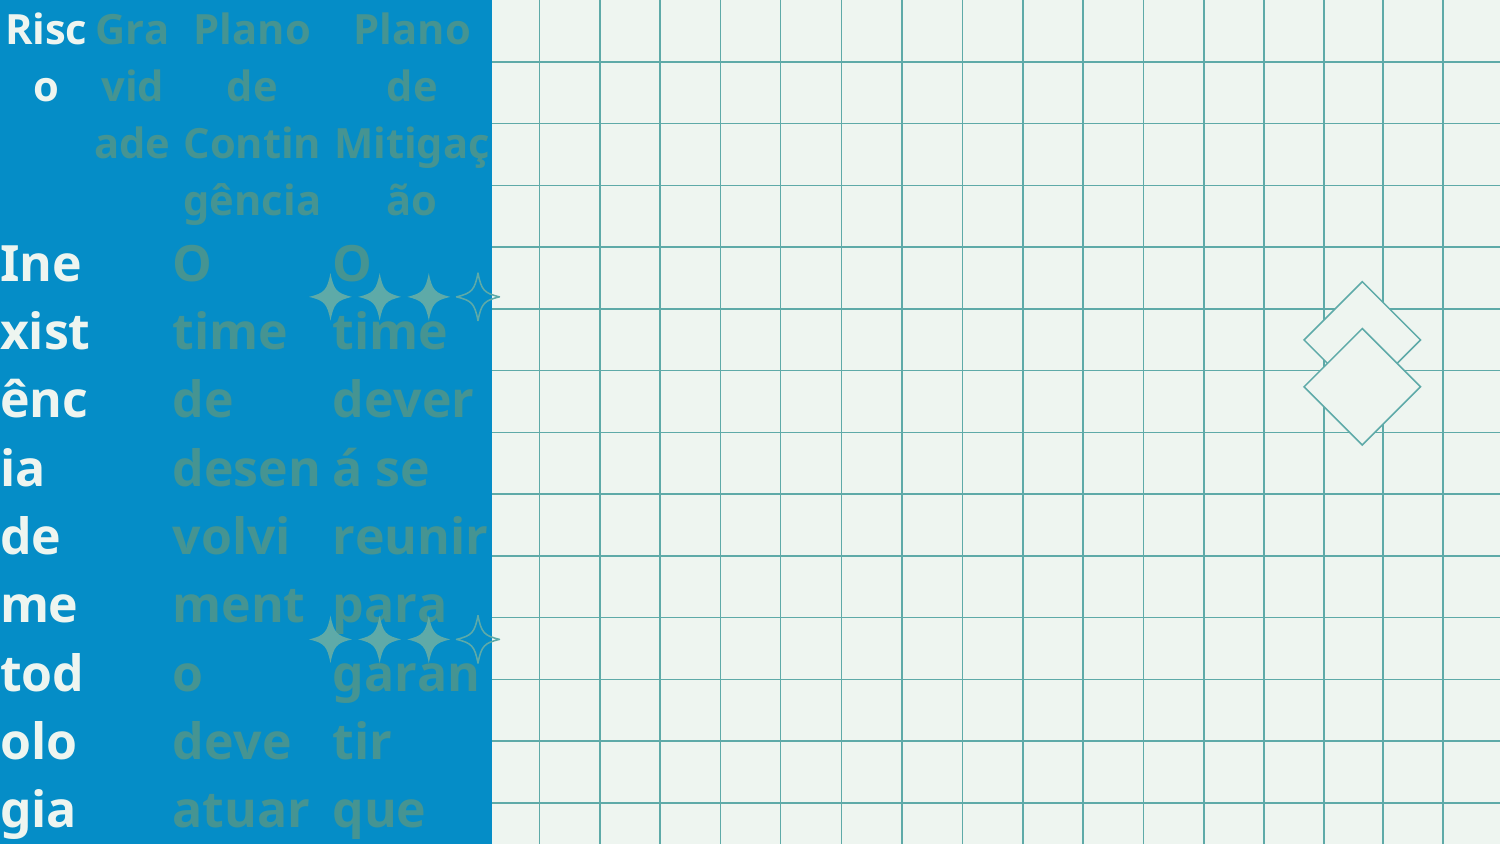

| Risco | Gravidade | Plano de Contingência | Plano de Mitigação |
| --- | --- | --- | --- |
| Inexistência de metodologias / metodologia mal aplicada pelos desenvolvedores | | O time de desenvolvimento deve atuar se utilizando de Metodologias Ágeis de Desenvolvimento de Sistemas. Para tal, um membro do time deve se especializar ou, no mínimo, ser responsável pela compreensão do time sobre o tópico e garantir que todos estejam utilizando métodos e ações que estejam dentro do escopo Ágil. | O time deverá se reunir para garantir que todos estejam na mesma página sobre o assunto. Em casos mais graves, o prestador de serviços deve fornecer treinamentos e cursos sobre o assunto para a equipe. |
| Mudanças no escopo | | Os desenvolvedores do projeto são responsáveis por reassegurar o cliente do que está sendo desenvolvido, mostrando o progresso do projeto e realizando reviews com o objetivo de mitigar a probabilidade de desentendimento do cliente sobre o escopo do projeto. | O cliente e o fornecedor de serviços deverão abrir novas negociações para que o escopo e custo do projeto (por consequência o contrato) seja redefinido ou para que caso o cliente não deseje redefinição, o cliente e prestador deverão se reunir para garantir a compreensão do escopo por ambas as partes. |